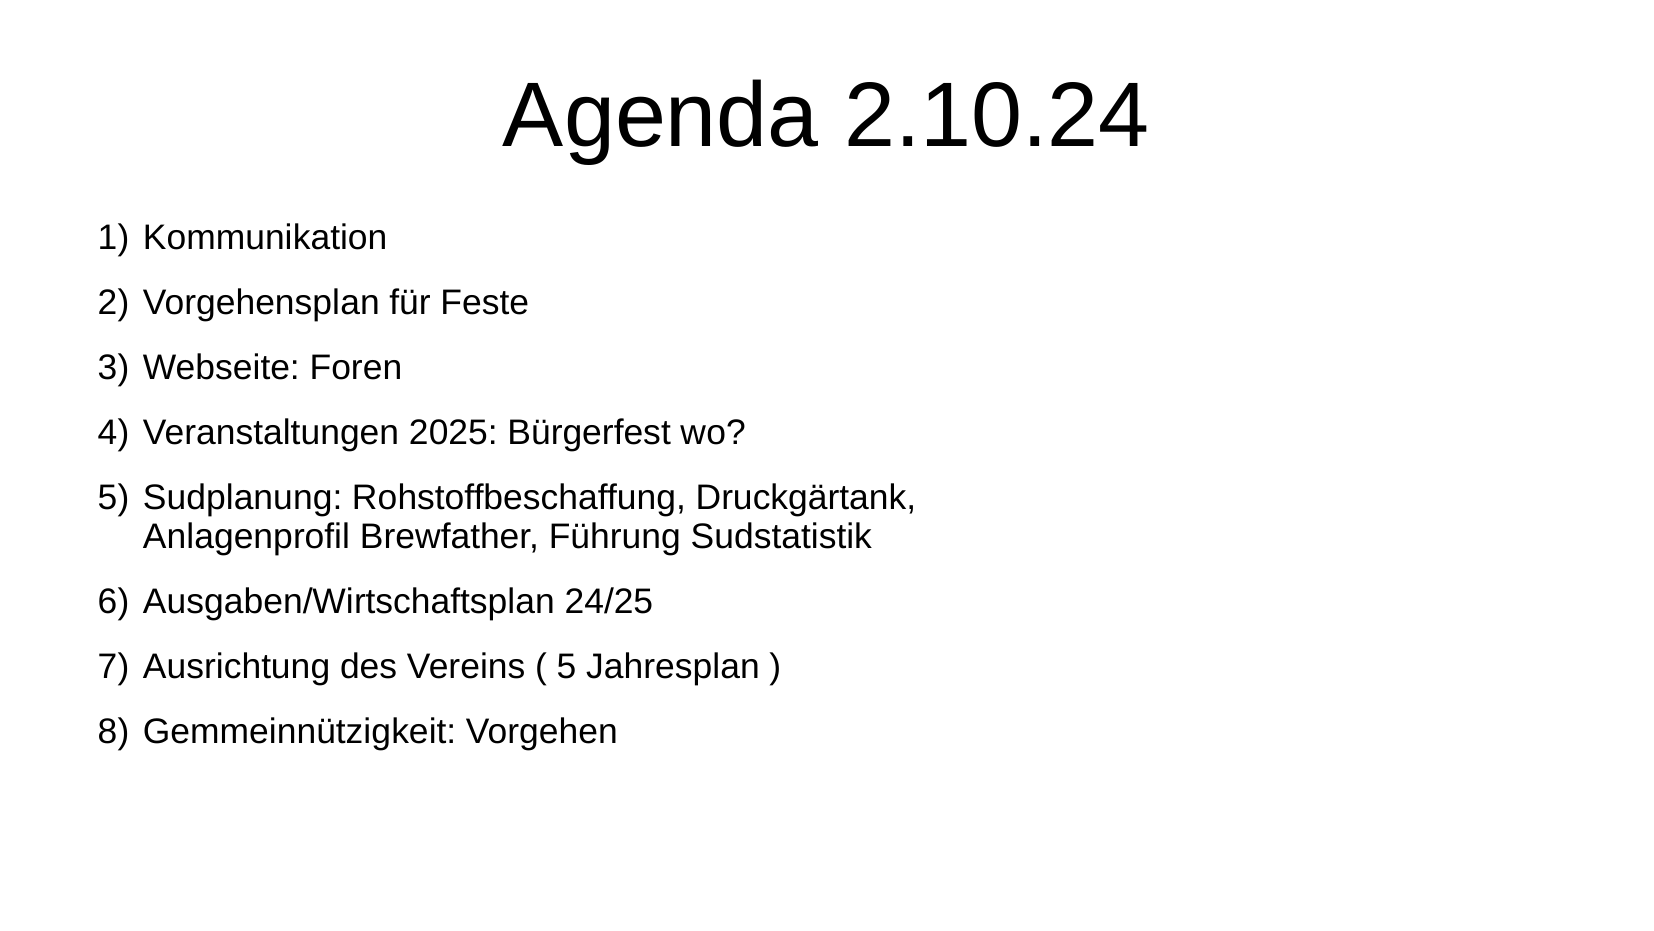

# Agenda 2.10.24
Kommunikation
Vorgehensplan für Feste
Webseite: Foren
Veranstaltungen 2025: Bürgerfest wo?
Sudplanung: Rohstoffbeschaffung, Druckgärtank, Anlagenprofil Brewfather, Führung Sudstatistik
Ausgaben/Wirtschaftsplan 24/25
Ausrichtung des Vereins ( 5 Jahresplan )
Gemmeinnützigkeit: Vorgehen